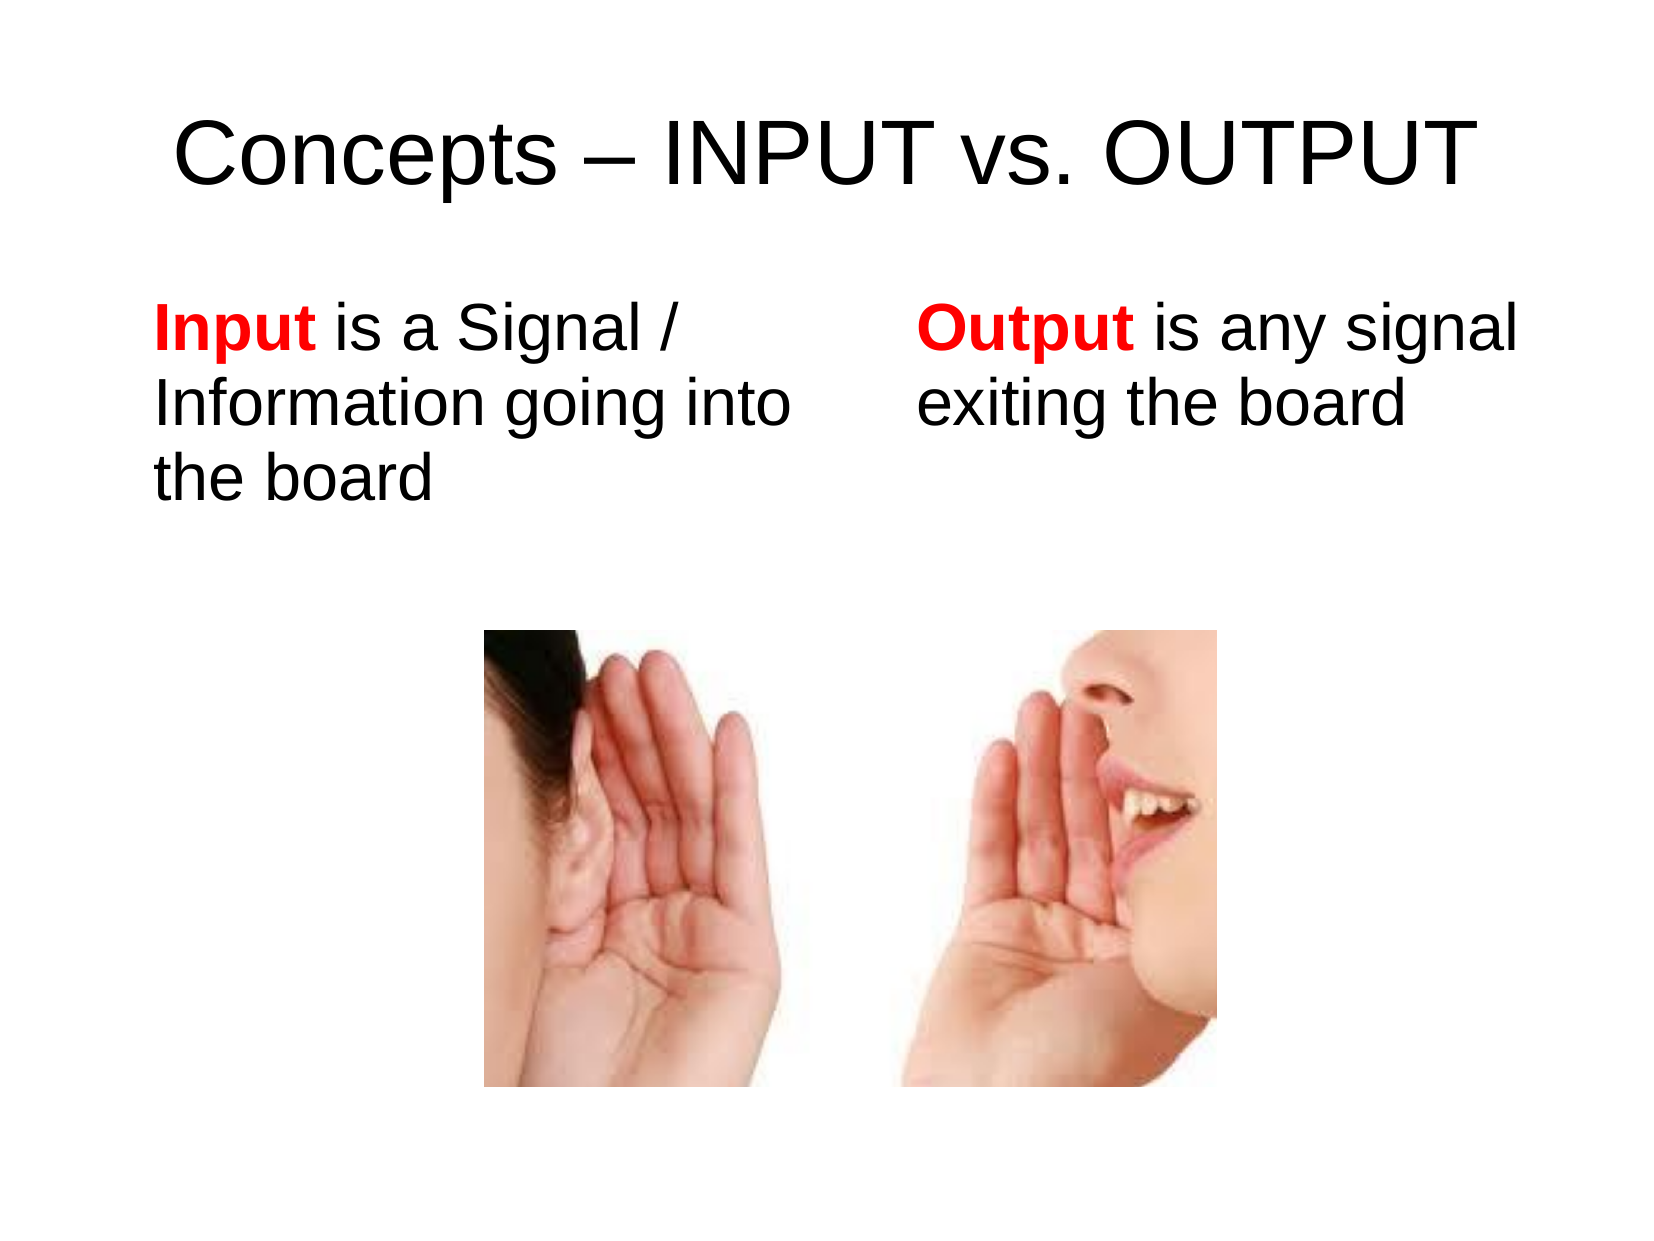

# Concepts – INPUT vs. OUTPUT
Input is a Signal / Information going into the board
Output is any signal exiting the board